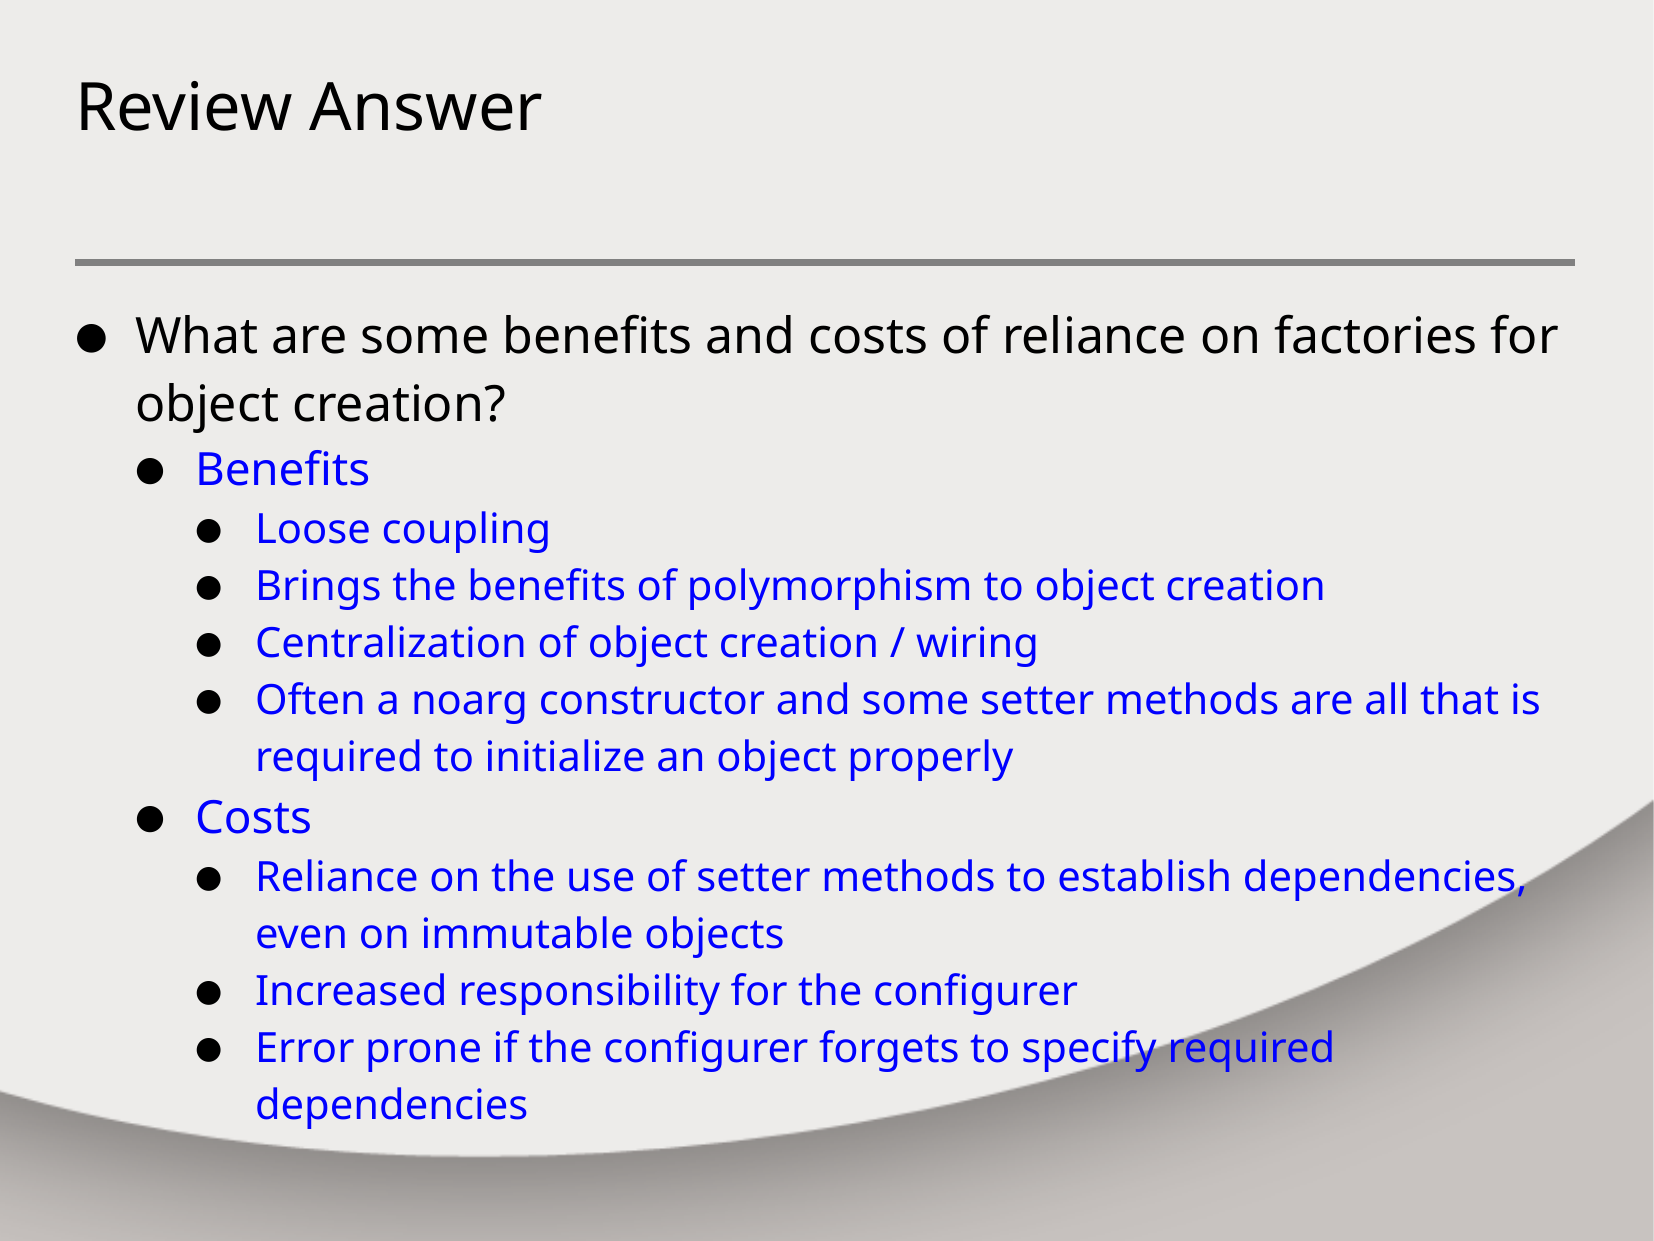

# Review Answer
What are some benefits and costs of reliance on factories for object creation?
Benefits
Loose coupling
Brings the benefits of polymorphism to object creation
Centralization of object creation / wiring
Often a noarg constructor and some setter methods are all that is required to initialize an object properly
Costs
Reliance on the use of setter methods to establish dependencies, even on immutable objects
Increased responsibility for the configurer
Error prone if the configurer forgets to specify required dependencies